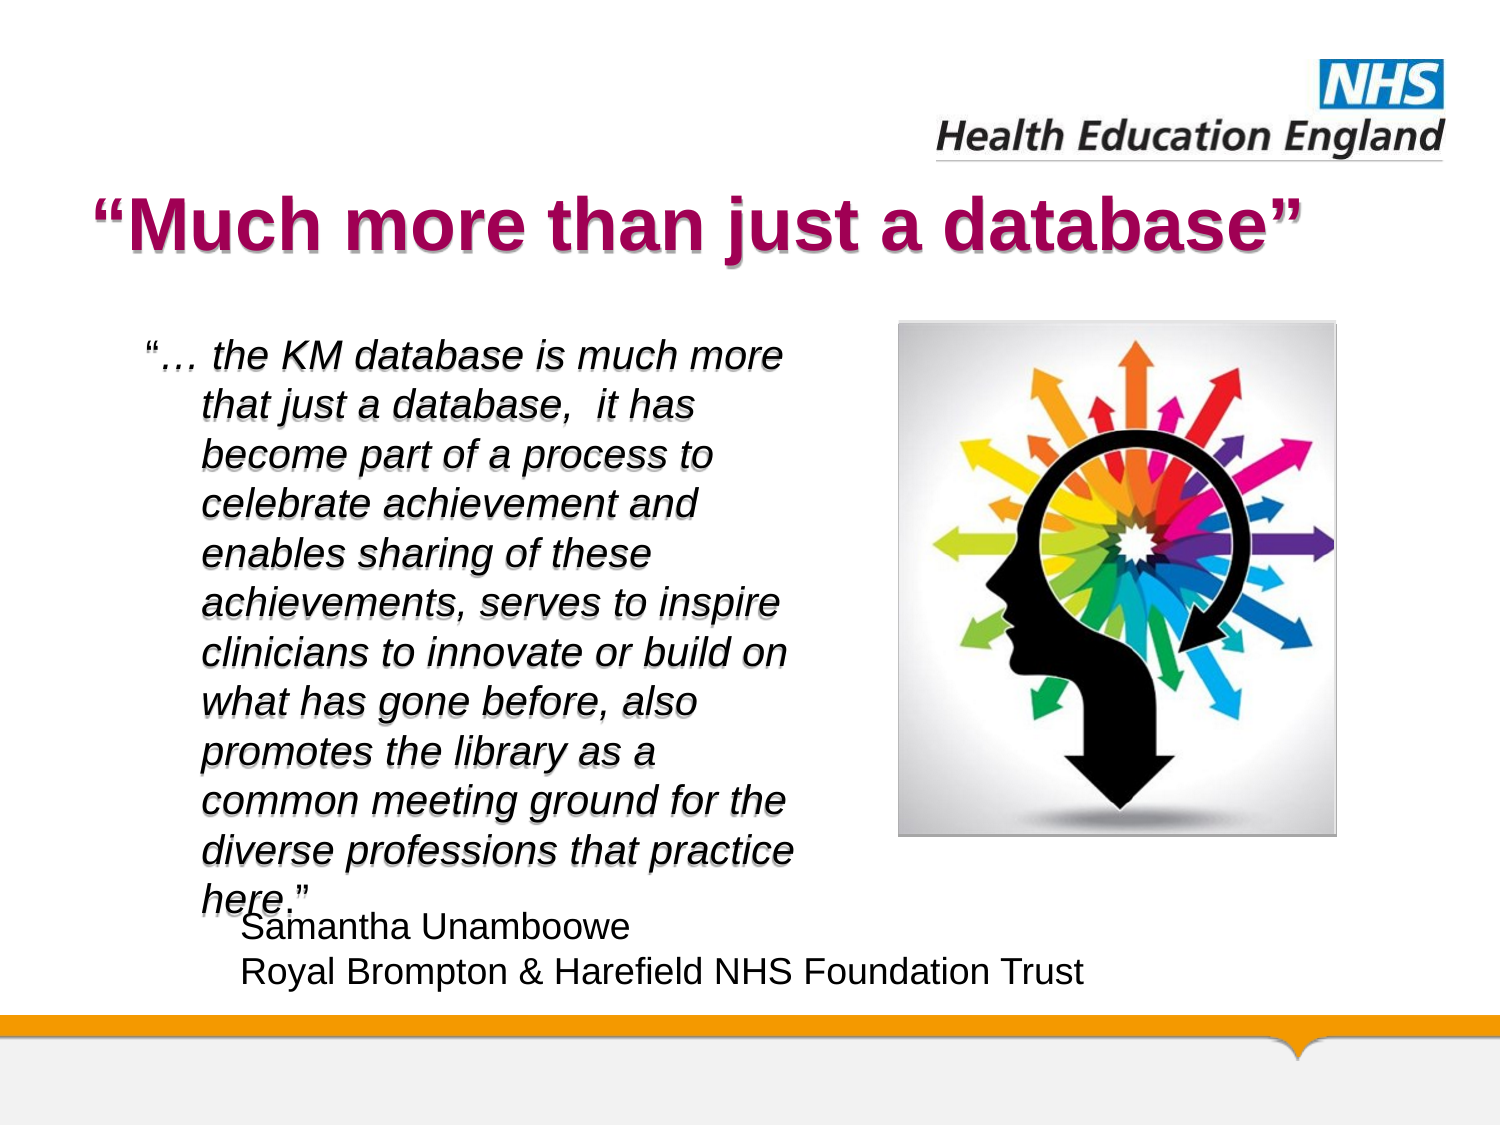

# “Much more than just a database”
“… the KM database is much more that just a database,  it has become part of a process to celebrate achievement and enables sharing of these achievements, serves to inspire clinicians to innovate or build on what has gone before, also promotes the library as a common meeting ground for the diverse professions that practice here.”
Samantha Unamboowe
Royal Brompton & Harefield NHS Foundation Trust